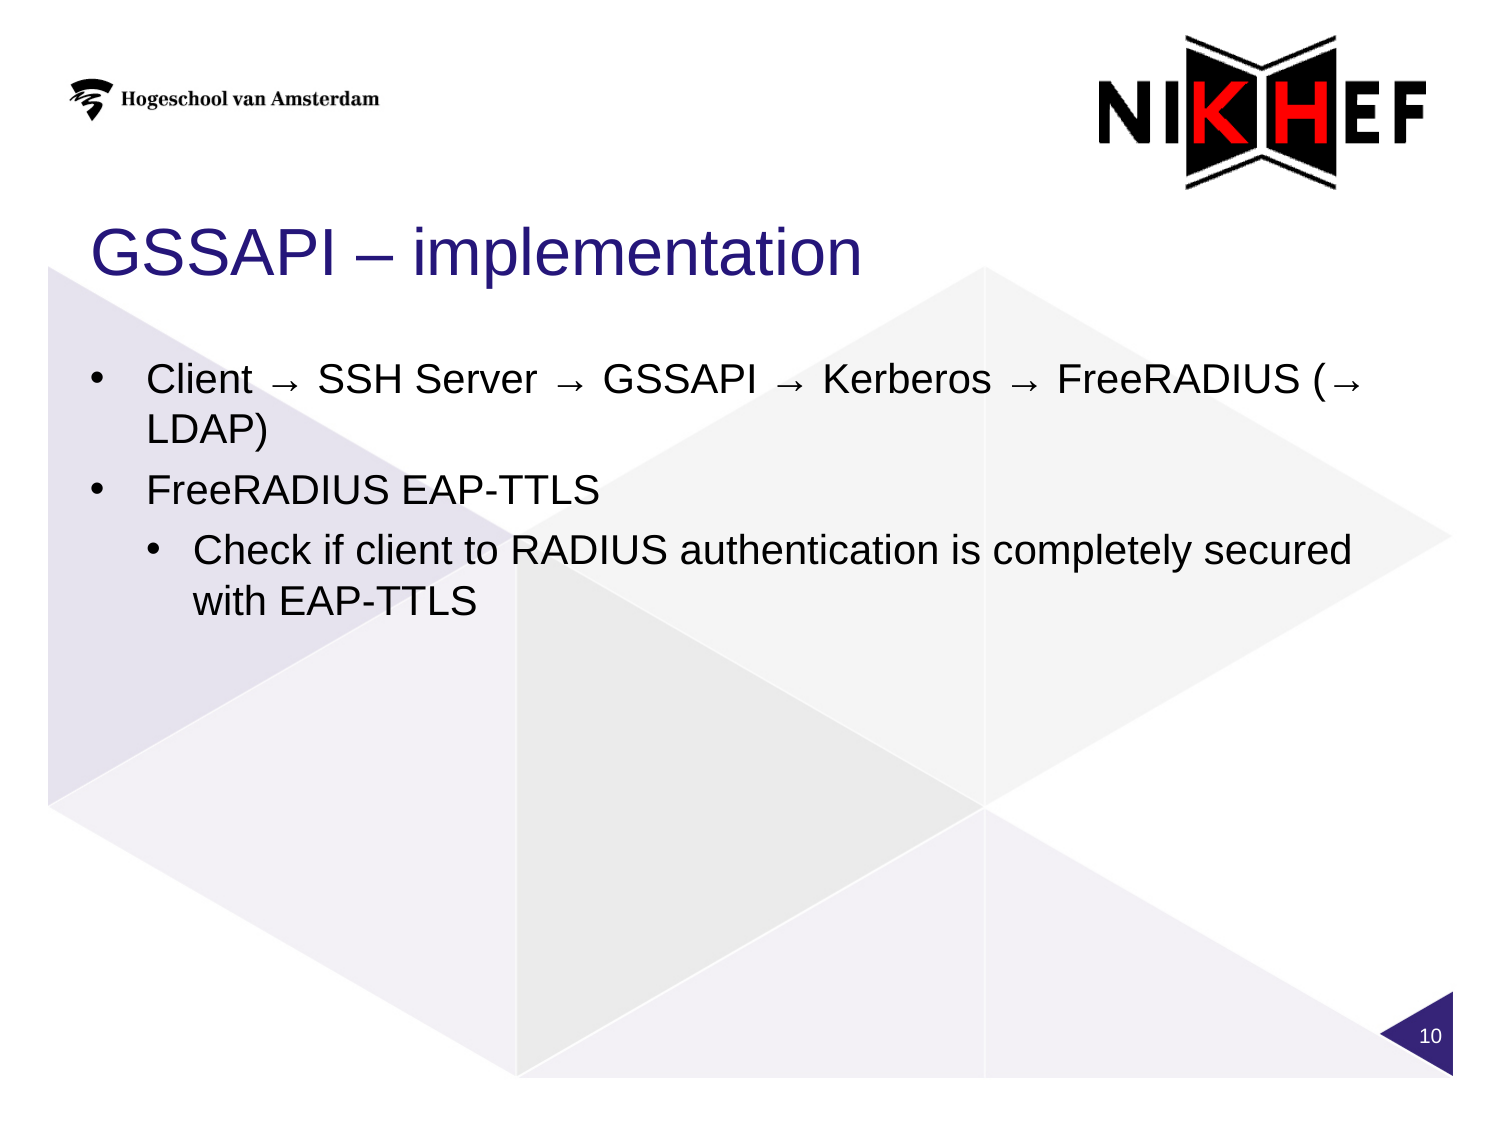

# GSSAPI – implementation
Client → SSH Server → GSSAPI → Kerberos → FreeRADIUS (→ LDAP)
FreeRADIUS EAP-TTLS
Check if client to RADIUS authentication is completely secured with EAP-TTLS